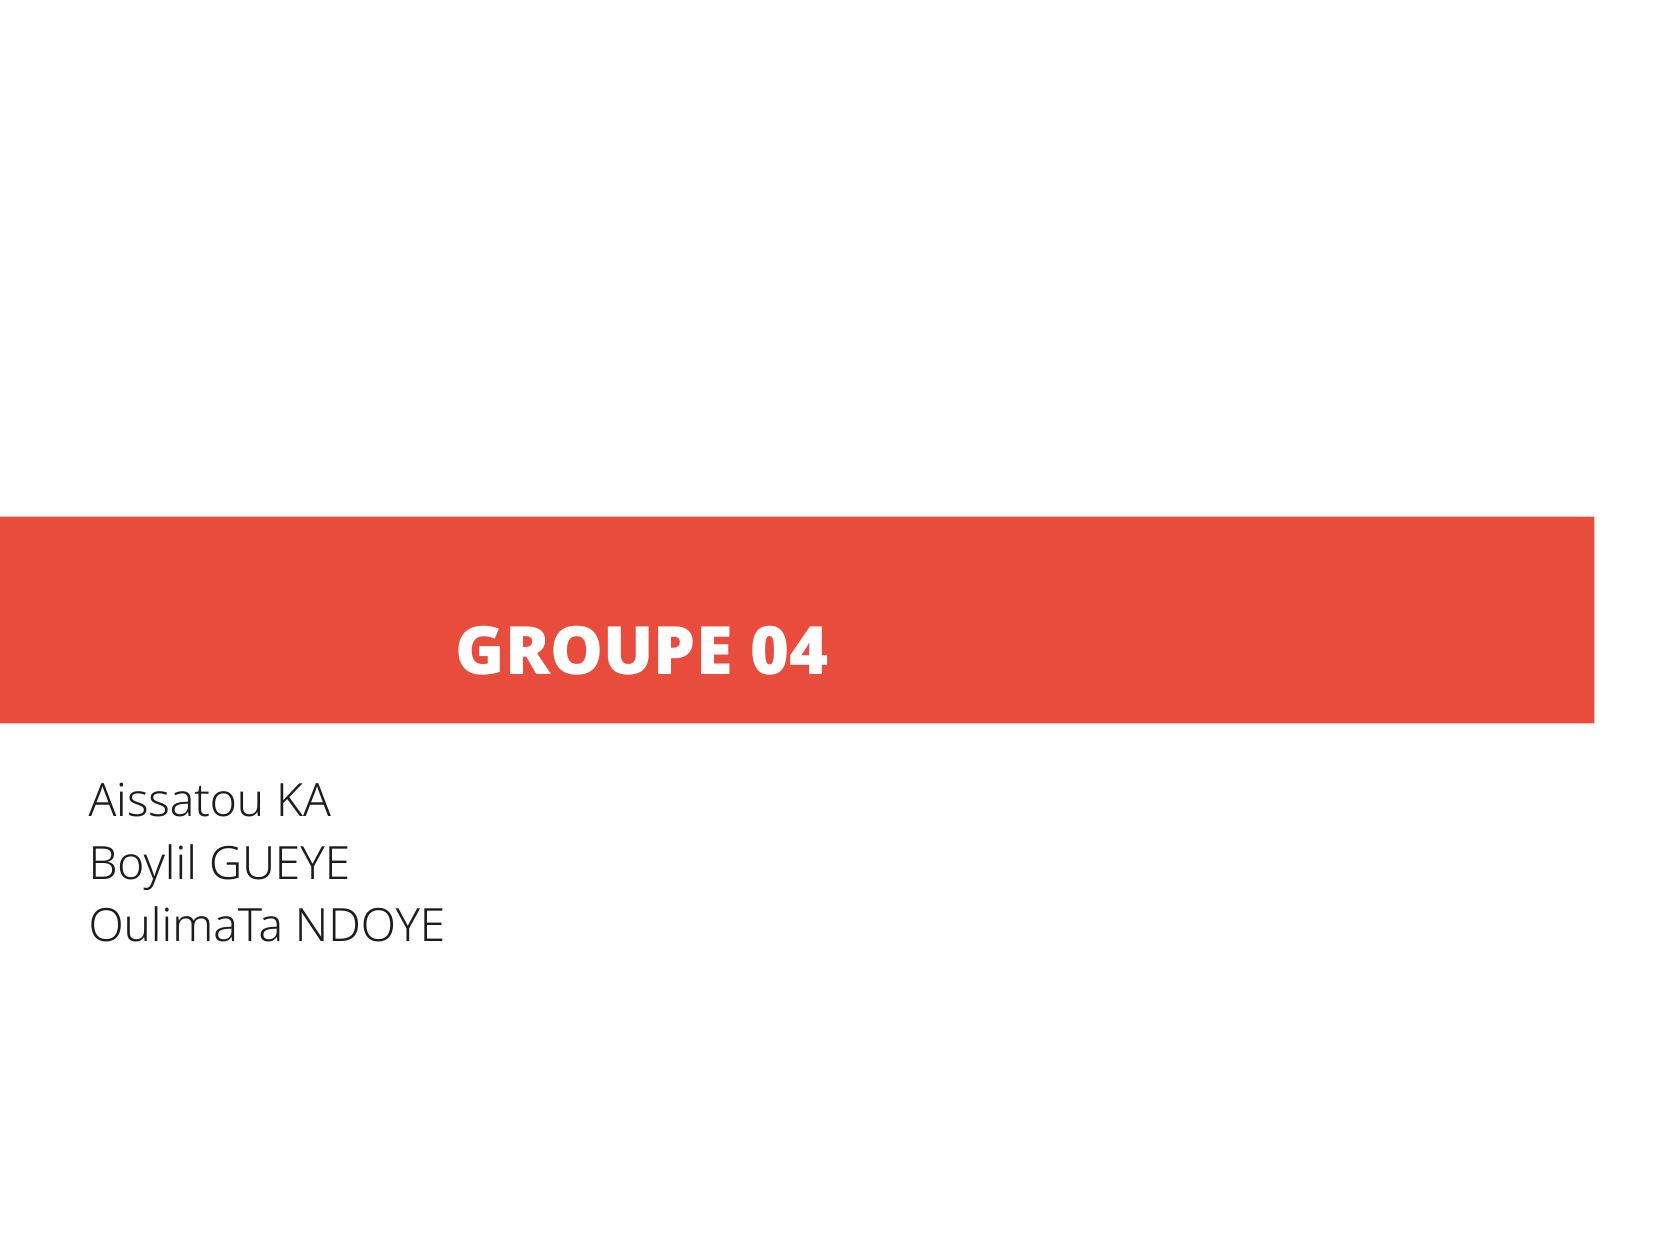

# GROUPE 04
Aissatou KA
Boylil GUEYE
OulimaTa NDOYE